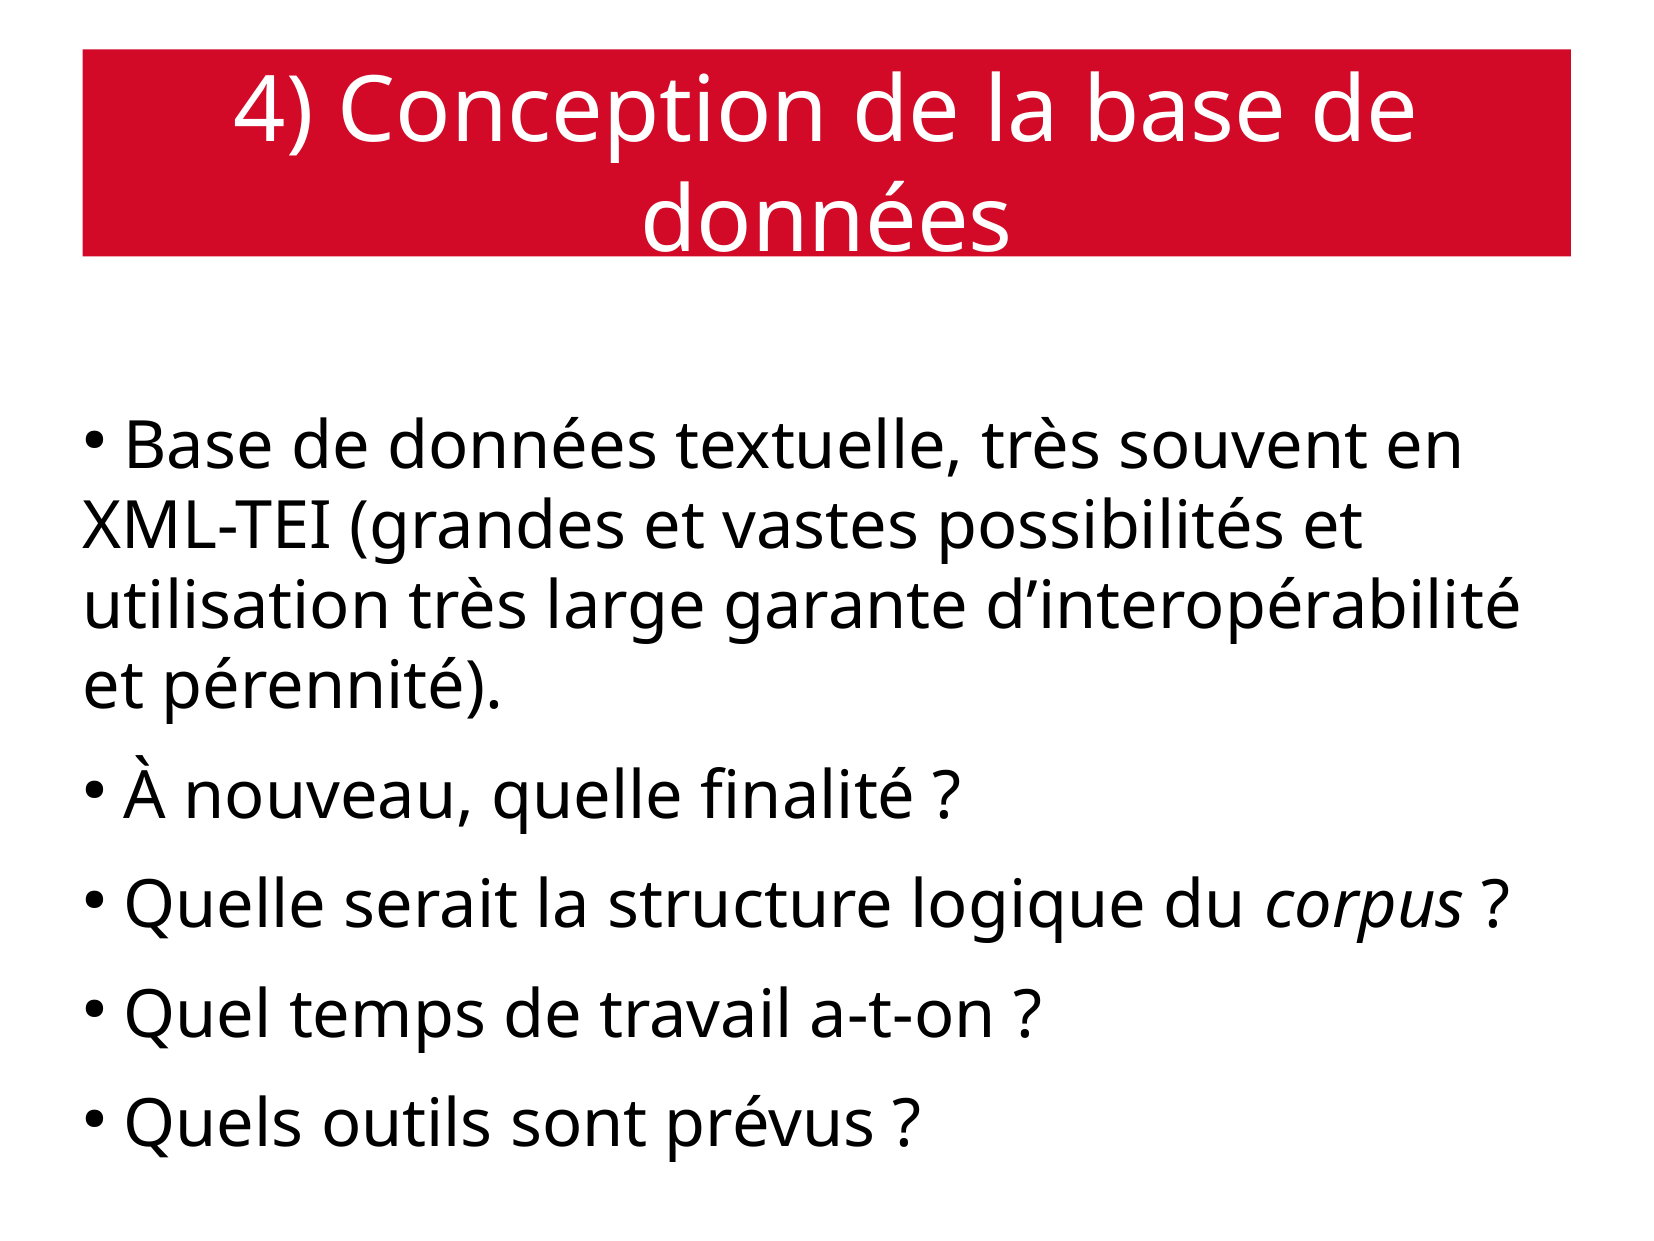

# 4) Conception de la base de données
 Base de données textuelle, très souvent en XML-TEI (grandes et vastes possibilités et utilisation très large garante d’interopérabilité et pérennité).
 À nouveau, quelle finalité ?
 Quelle serait la structure logique du corpus ?
 Quel temps de travail a-t-on ?
 Quels outils sont prévus ?